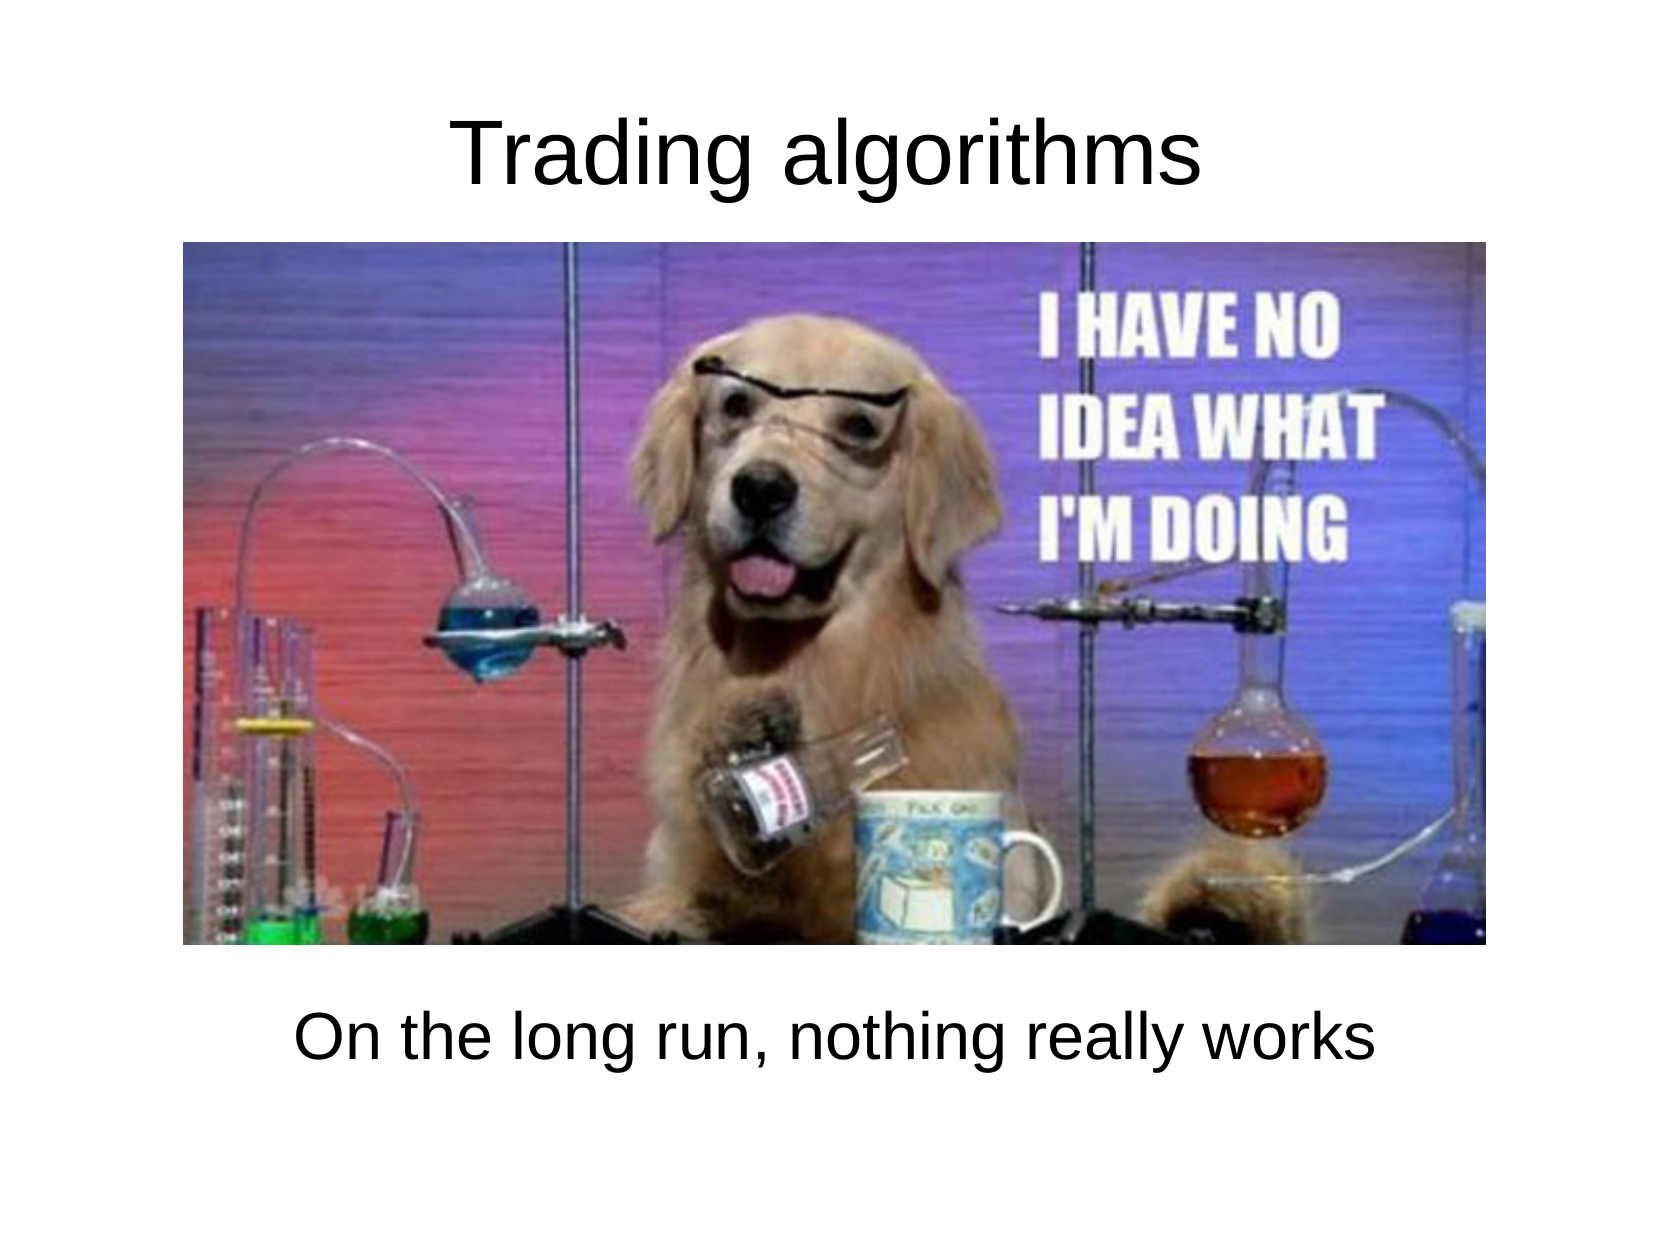

# Trading algorithms
On the long run, nothing really works